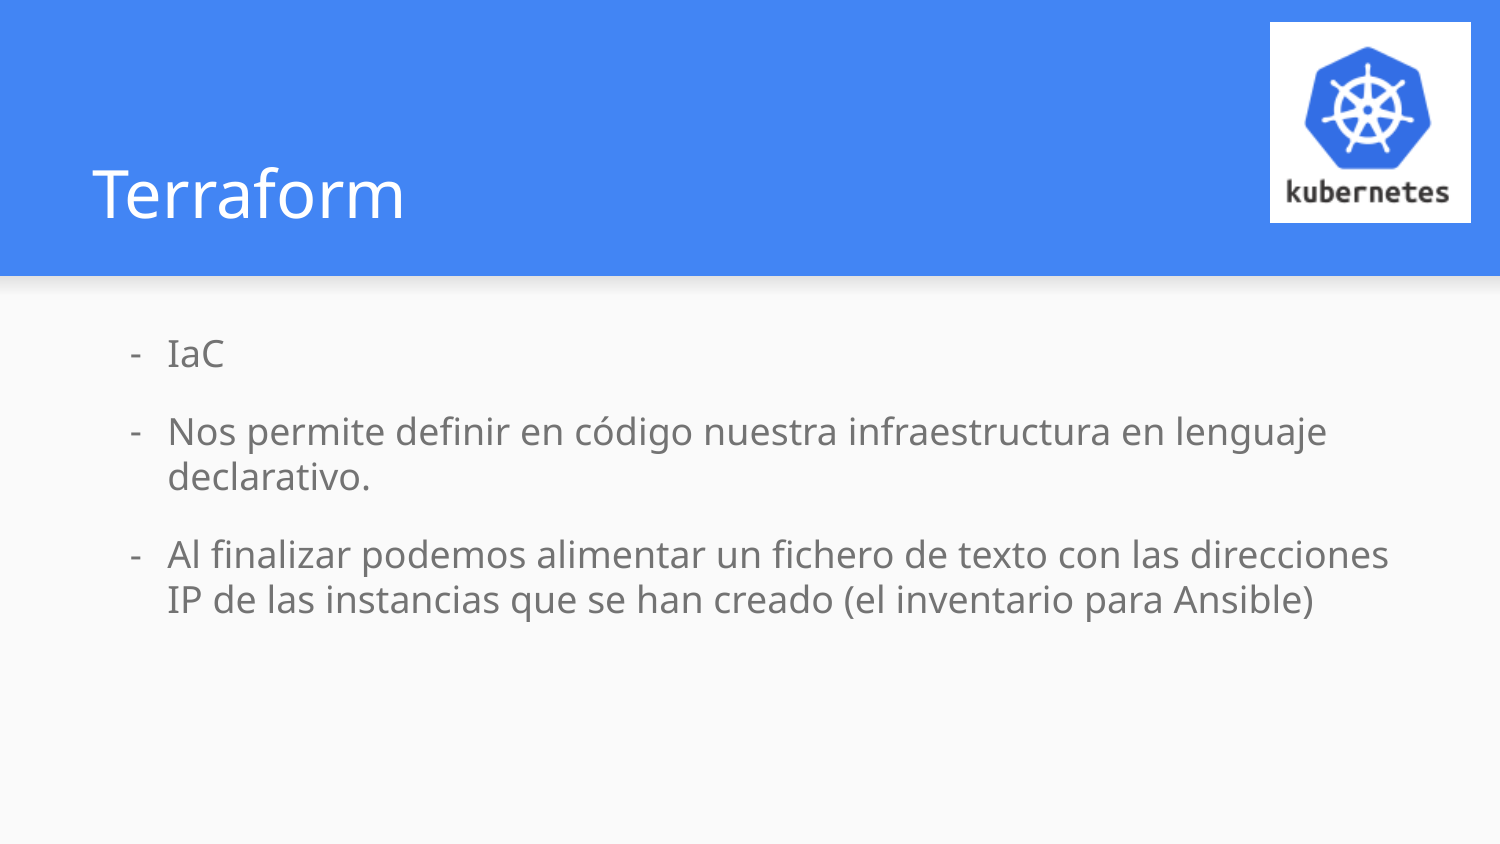

# Terraform
IaC
Nos permite definir en código nuestra infraestructura en lenguaje declarativo.
Al finalizar podemos alimentar un fichero de texto con las direcciones IP de las instancias que se han creado (el inventario para Ansible)